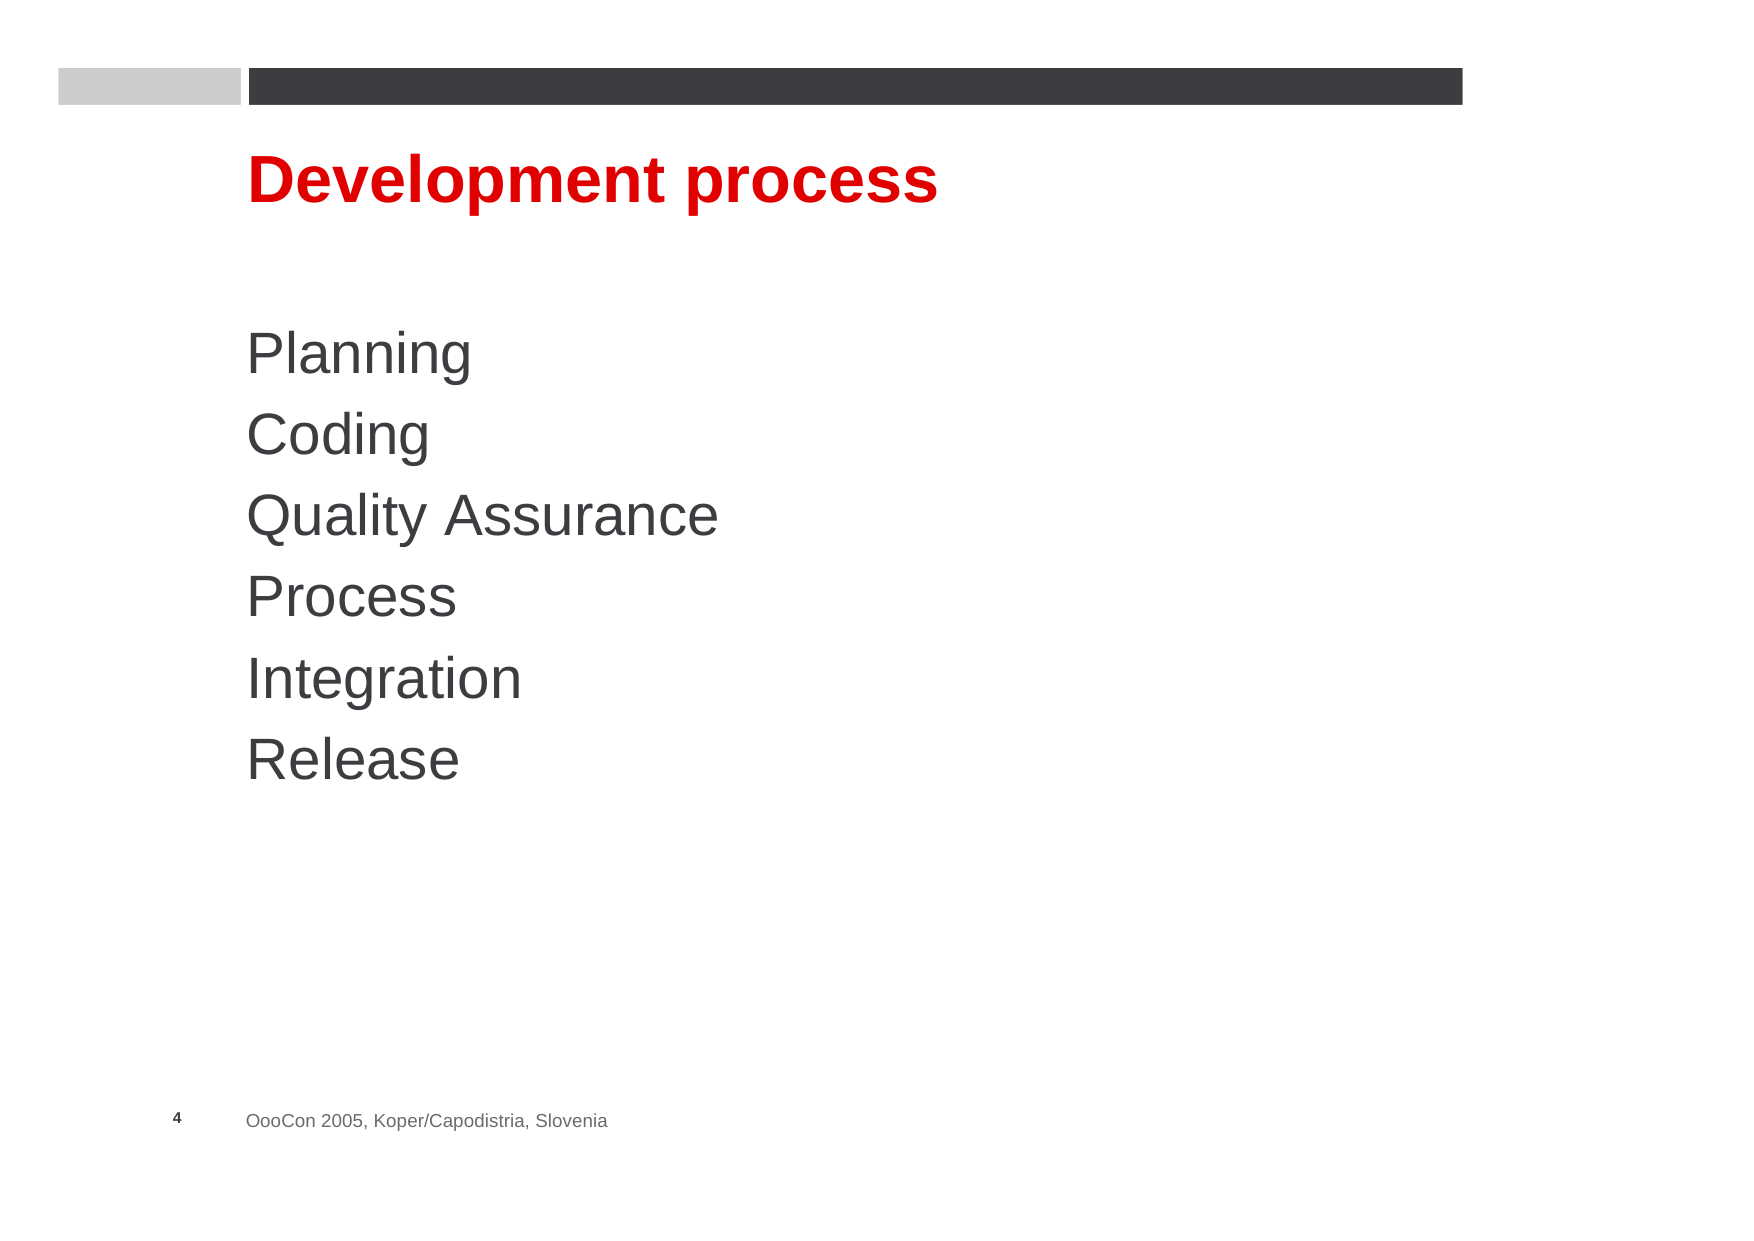

# Development process
Planning
Coding
Quality Assurance
Process
Integration
Release